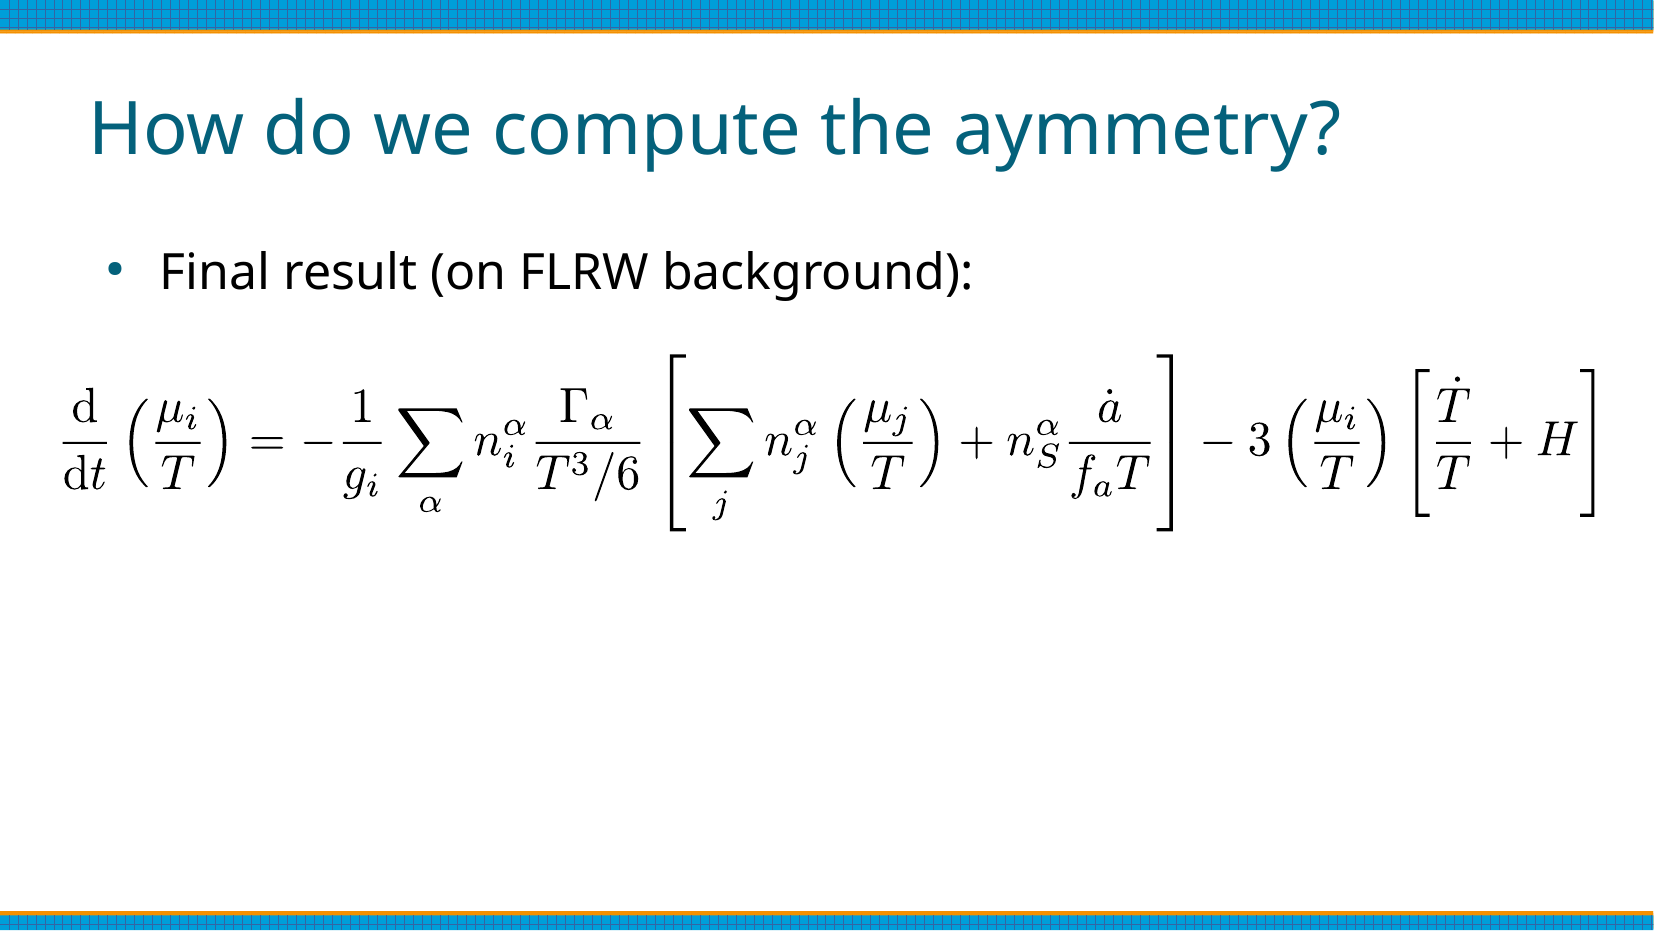

# How do we compute the aymmetry?
Final result (on FLRW background):